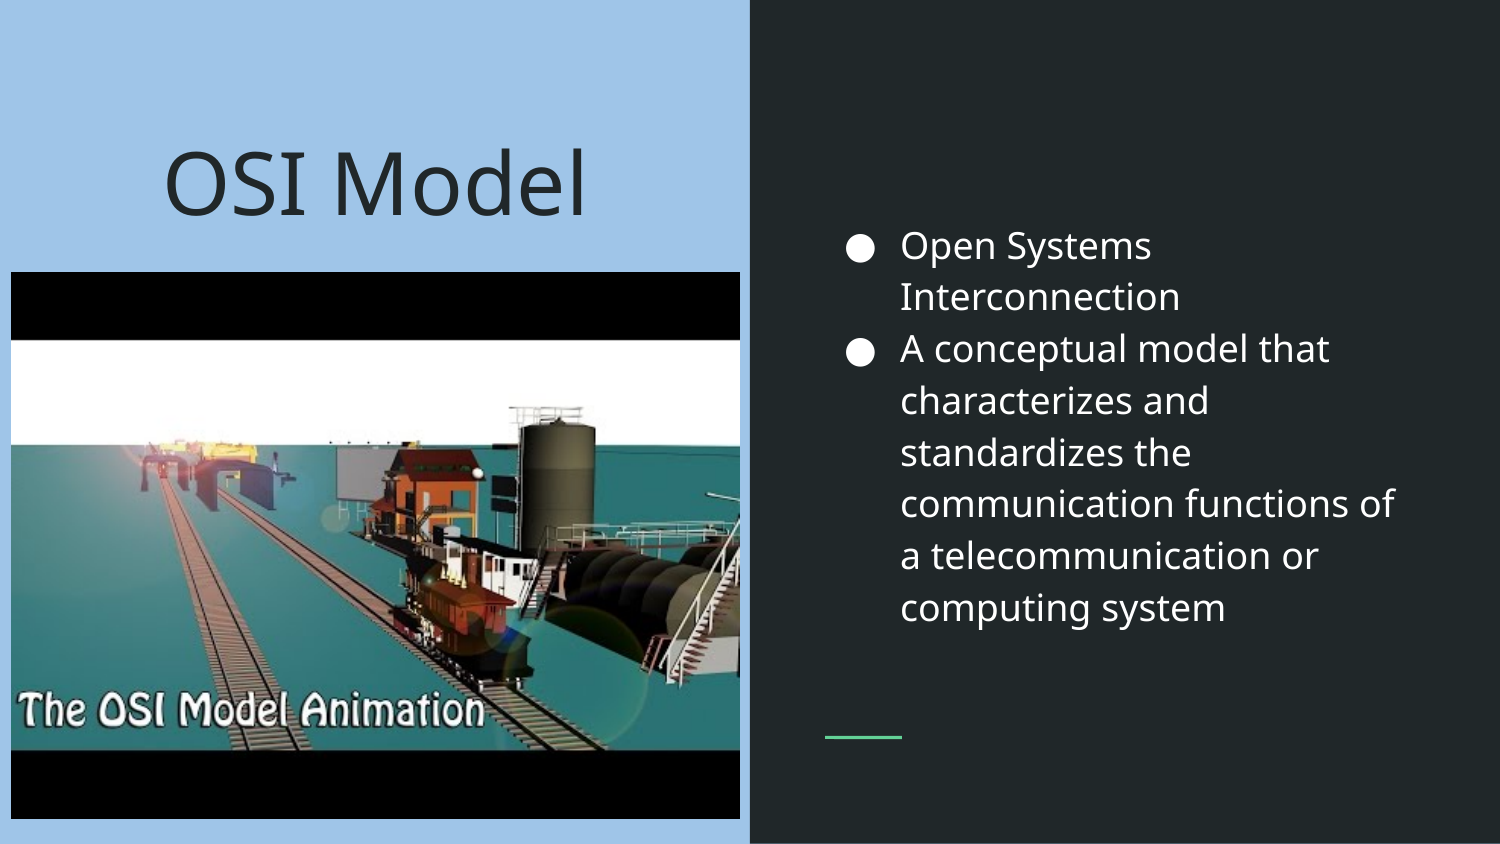

# OSI Model
Open Systems Interconnection
A conceptual model that characterizes and standardizes the communication functions of a telecommunication or computing system